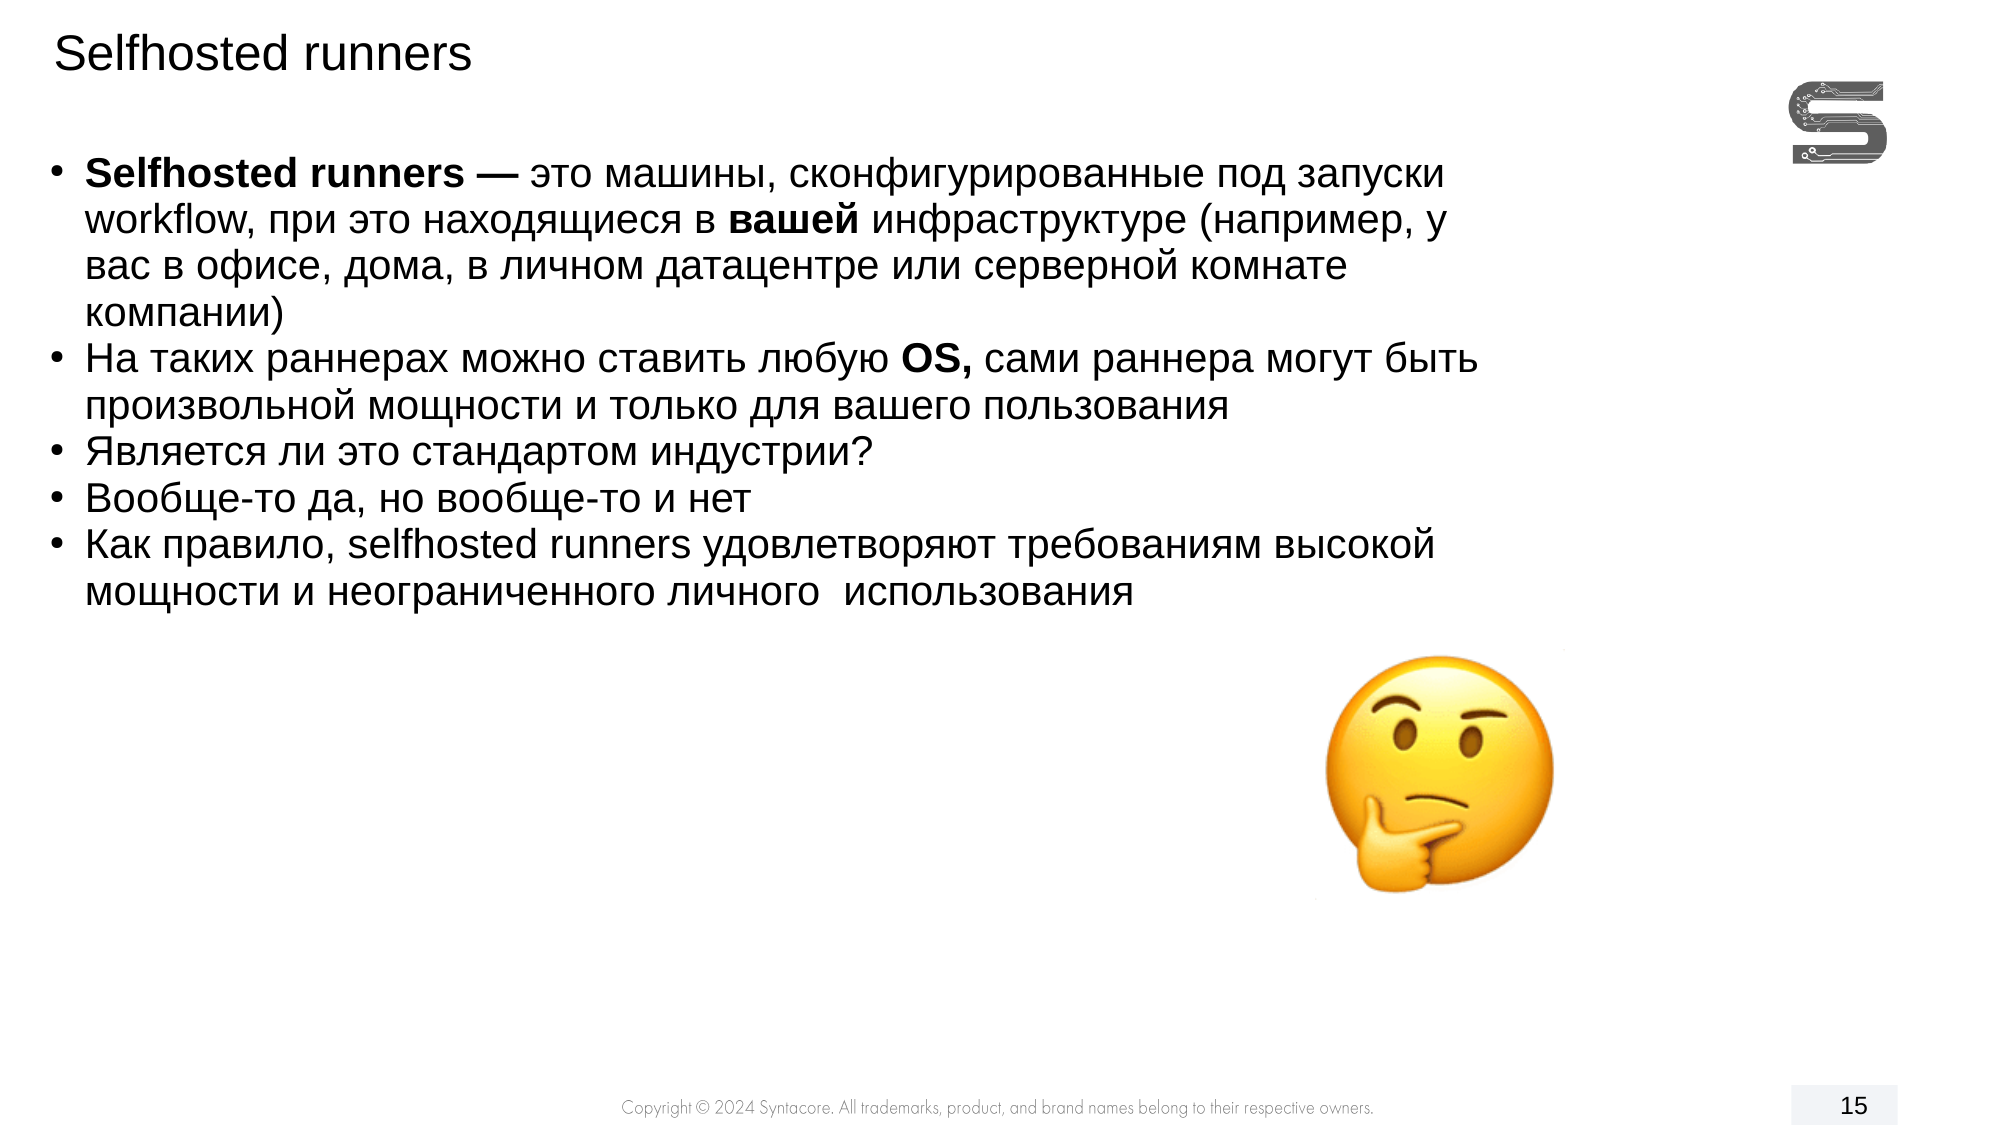

Selfhosted runners
Selfhosted runners — это машины, сконфигурированные под запуски workflow, при это находящиеся в вашей инфраструктуре (например, у вас в офисе, дома, в личном датацентре или серверной комнате компании)
На таких раннерах можно ставить любую OS, сами раннера могут быть произвольной мощности и только для вашего пользования
Является ли это стандартом индустрии?
Вообще-то да, но вообще-то и нет
Как правило, selfhosted runners удовлетворяют требованиям высокой мощности и неограниченного личного использования